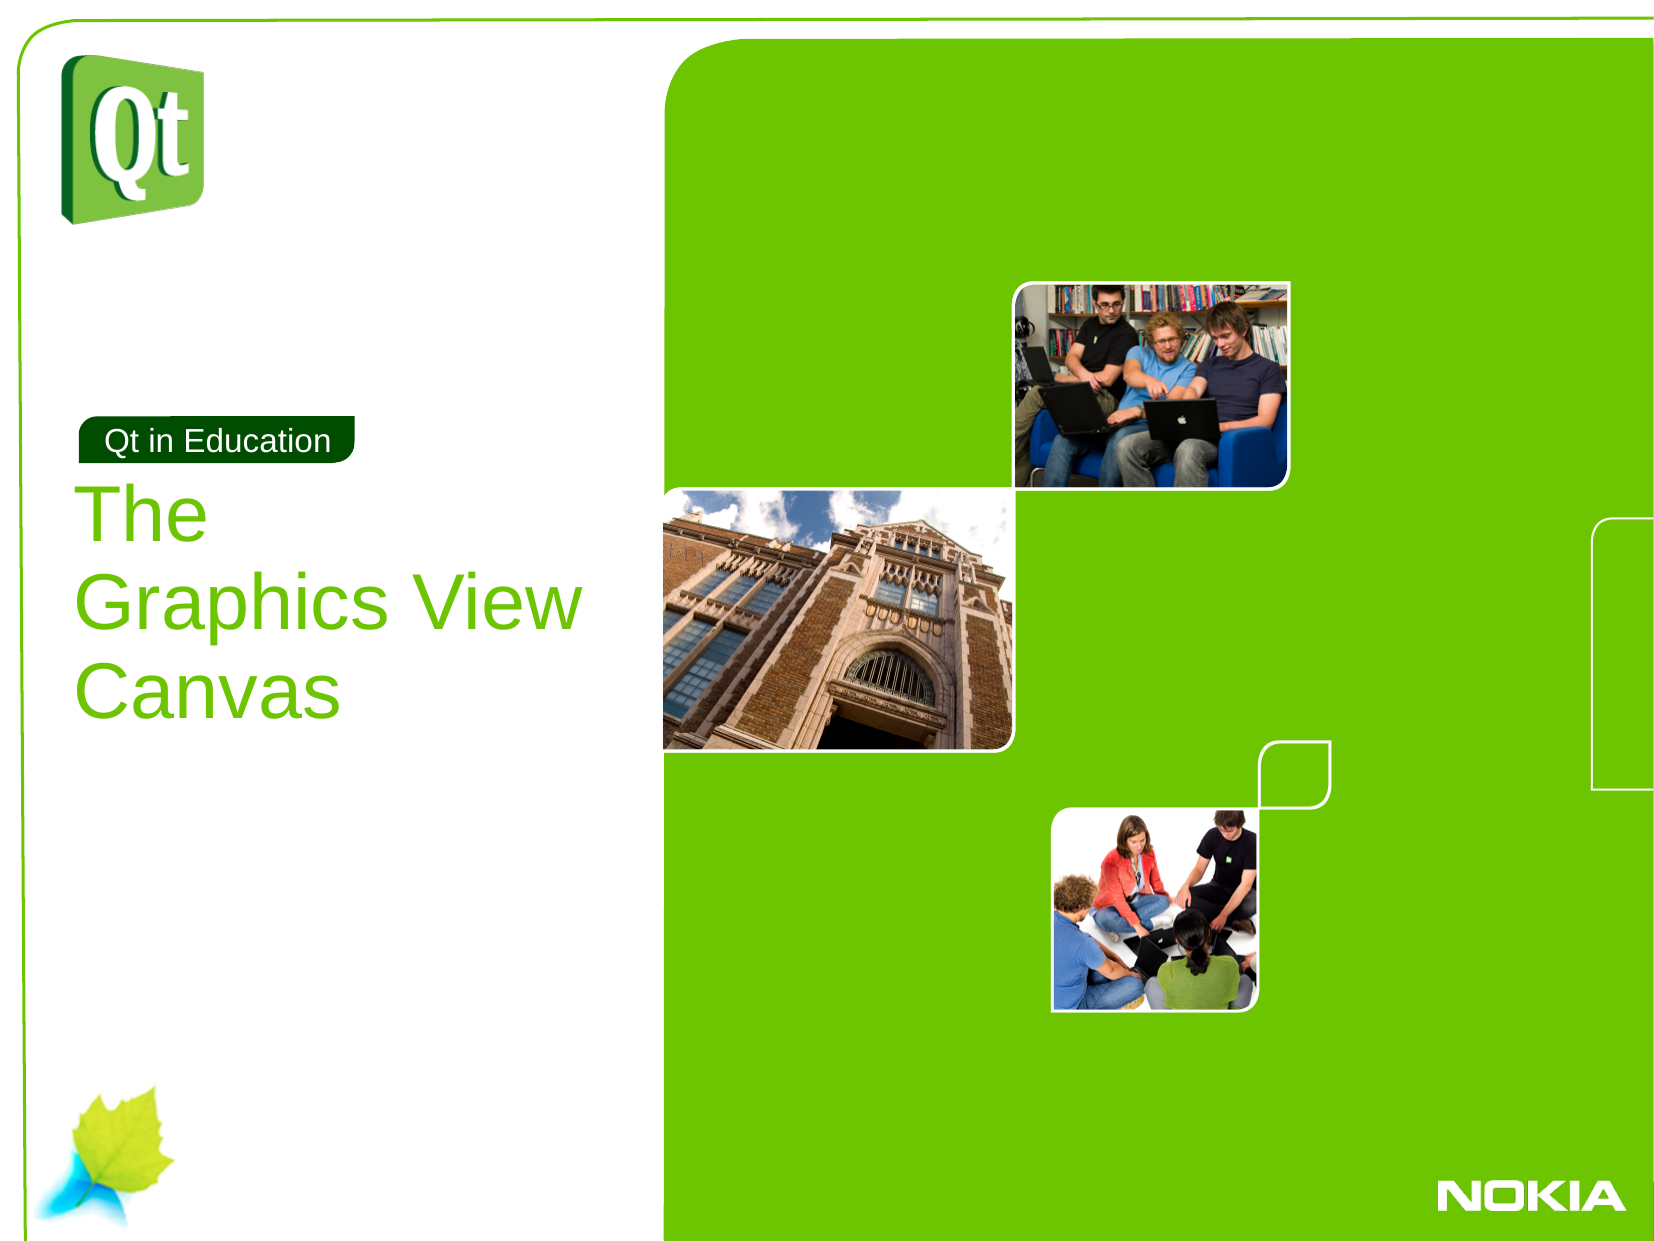

.
Qt in Education
The
Graphics View
Canvas